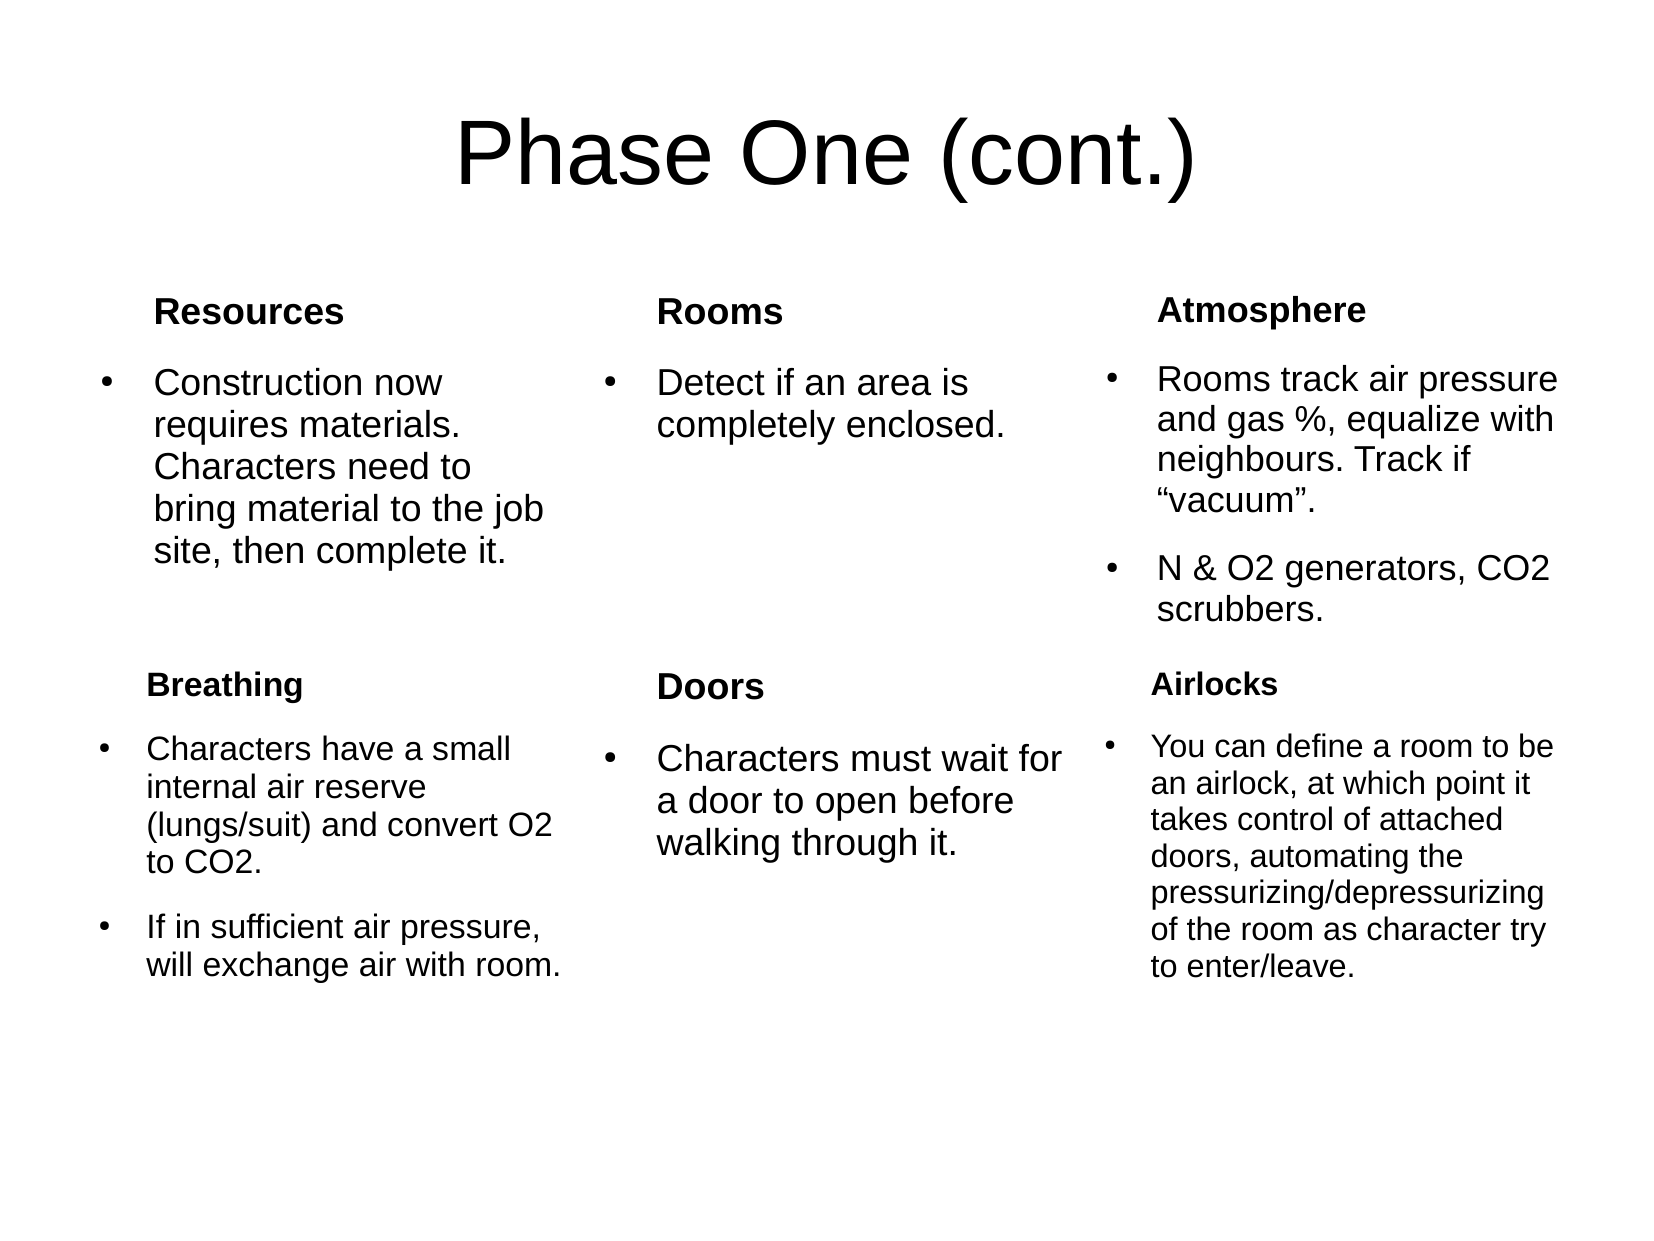

# Phase One (cont.)
Resources
Construction now requires materials. Characters need to bring material to the job site, then complete it.
Rooms
Detect if an area is completely enclosed.
Atmosphere
Rooms track air pressure and gas %, equalize with neighbours. Track if “vacuum”.
N & O2 generators, CO2 scrubbers.
Breathing
Characters have a small internal air reserve (lungs/suit) and convert O2 to CO2.
If in sufficient air pressure, will exchange air with room.
Doors
Characters must wait for a door to open before walking through it.
Airlocks
You can define a room to be an airlock, at which point it takes control of attached doors, automating the pressurizing/depressurizing of the room as character try to enter/leave.